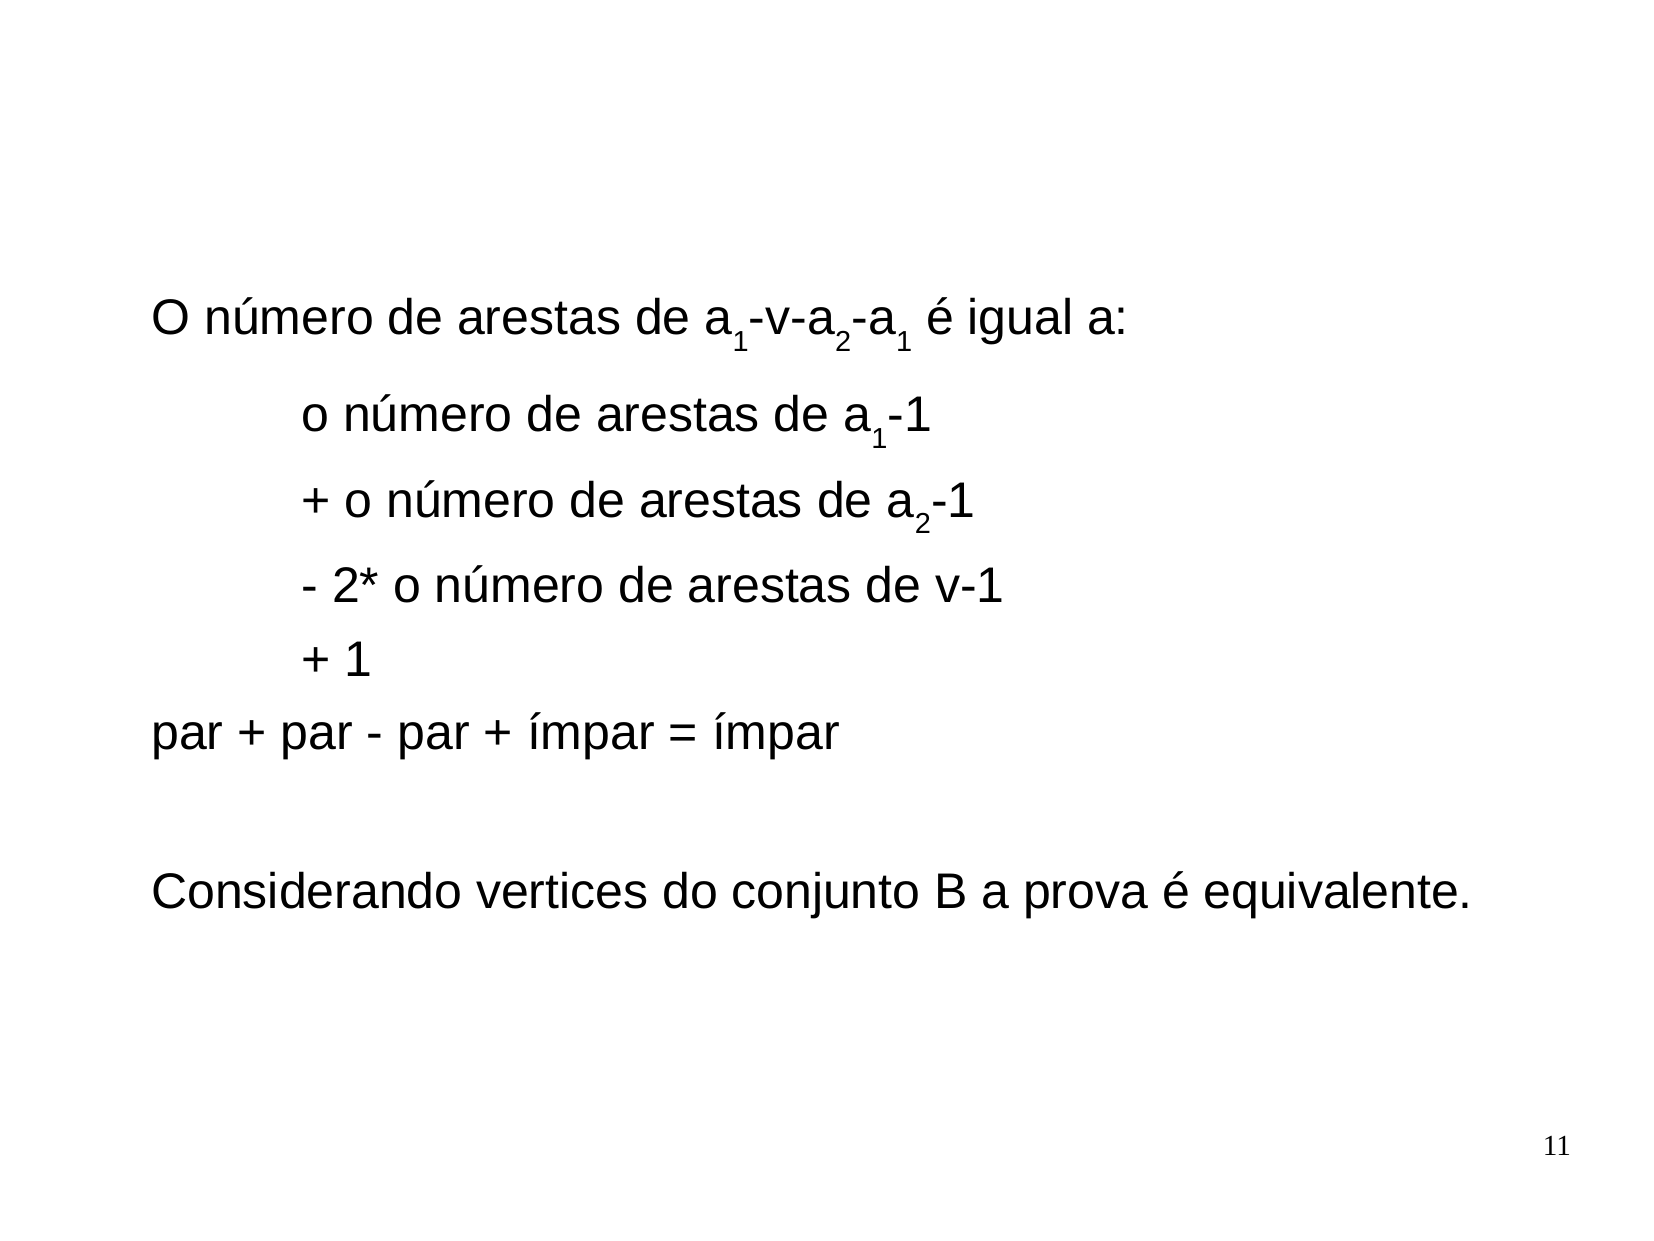

#
O número de arestas de a1-v-a2-a1 é igual a:
o número de arestas de a1-1
+ o número de arestas de a2-1
- 2* o número de arestas de v-1
+ 1
par + par - par + ímpar = ímpar
Considerando vertices do conjunto B a prova é equivalente.
11